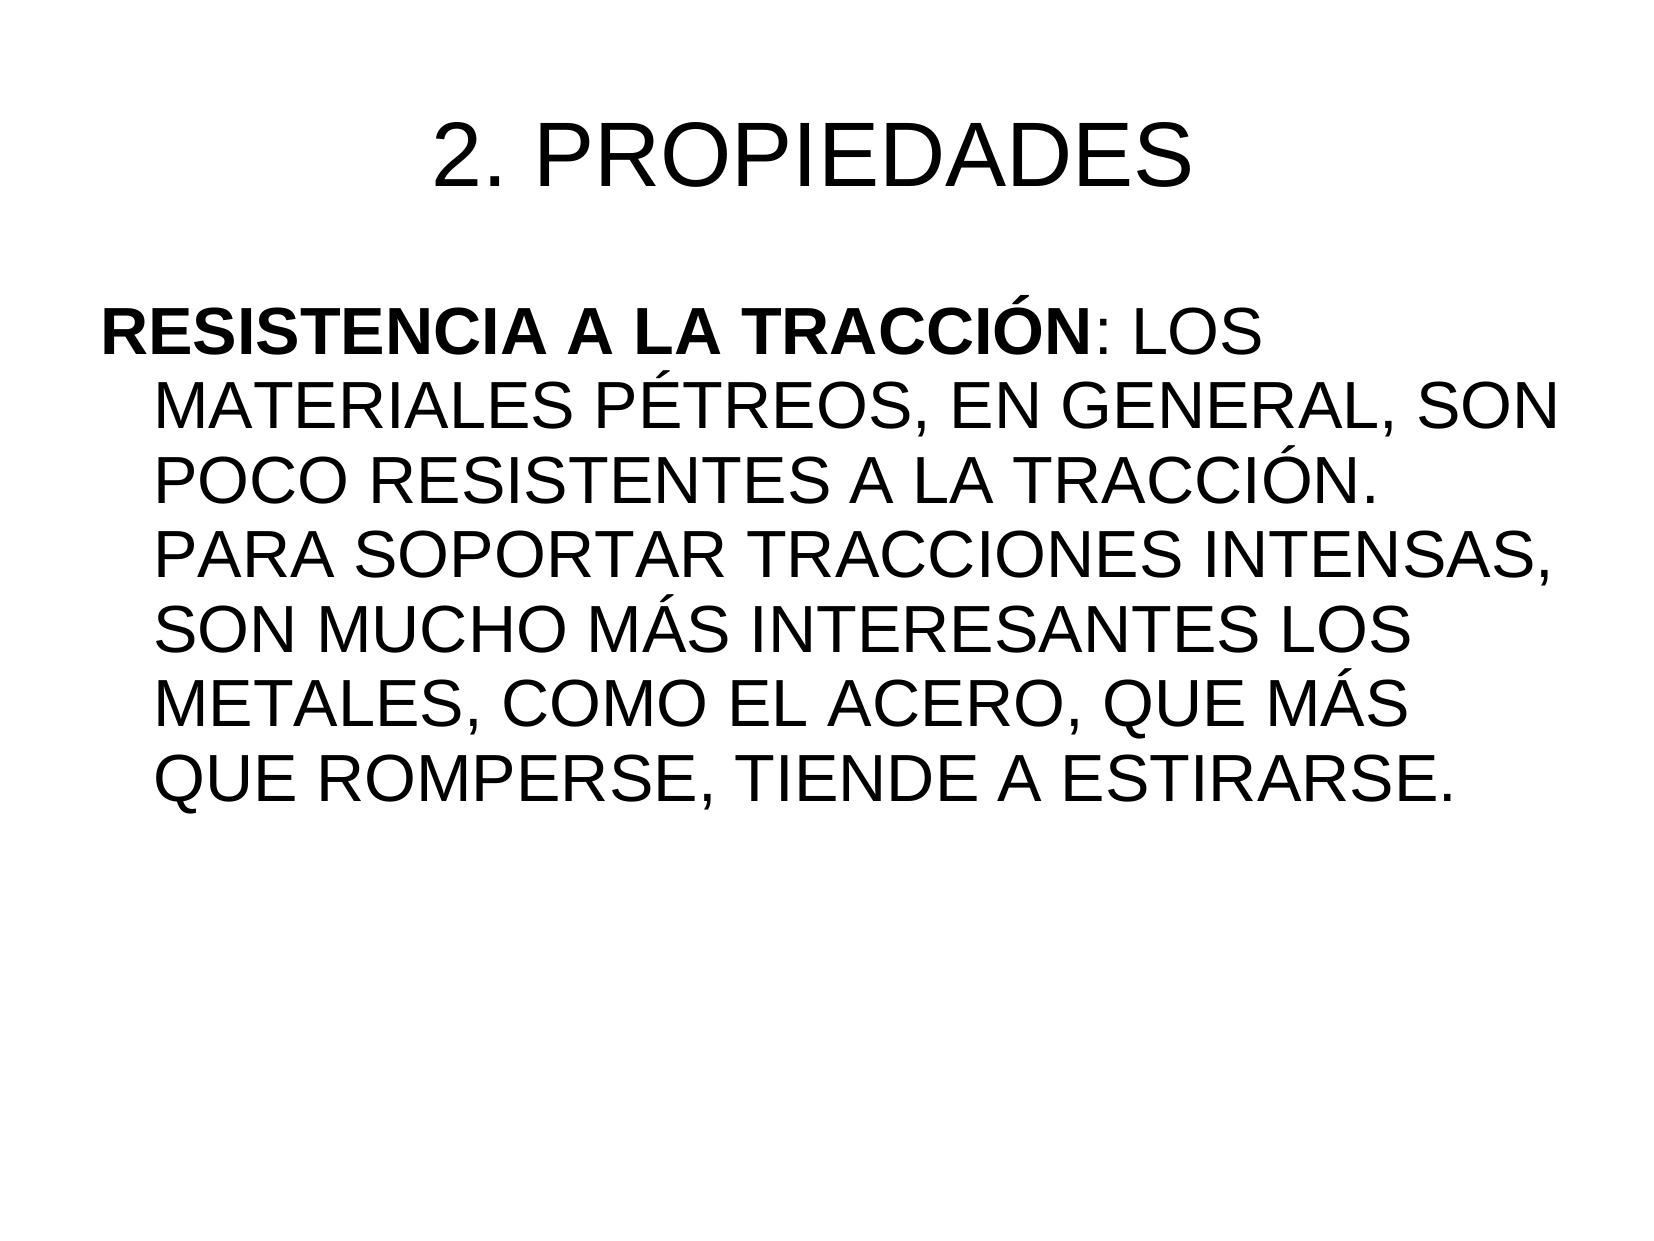

# 2. PROPIEDADES
RESISTENCIA A LA TRACCIÓN: LOS MATERIALES PÉTREOS, EN GENERAL, SON POCO RESISTENTES A LA TRACCIÓN. PARA SOPORTAR TRACCIONES INTENSAS, SON MUCHO MÁS INTERESANTES LOS METALES, COMO EL ACERO, QUE MÁS QUE ROMPERSE, TIENDE A ESTIRARSE.